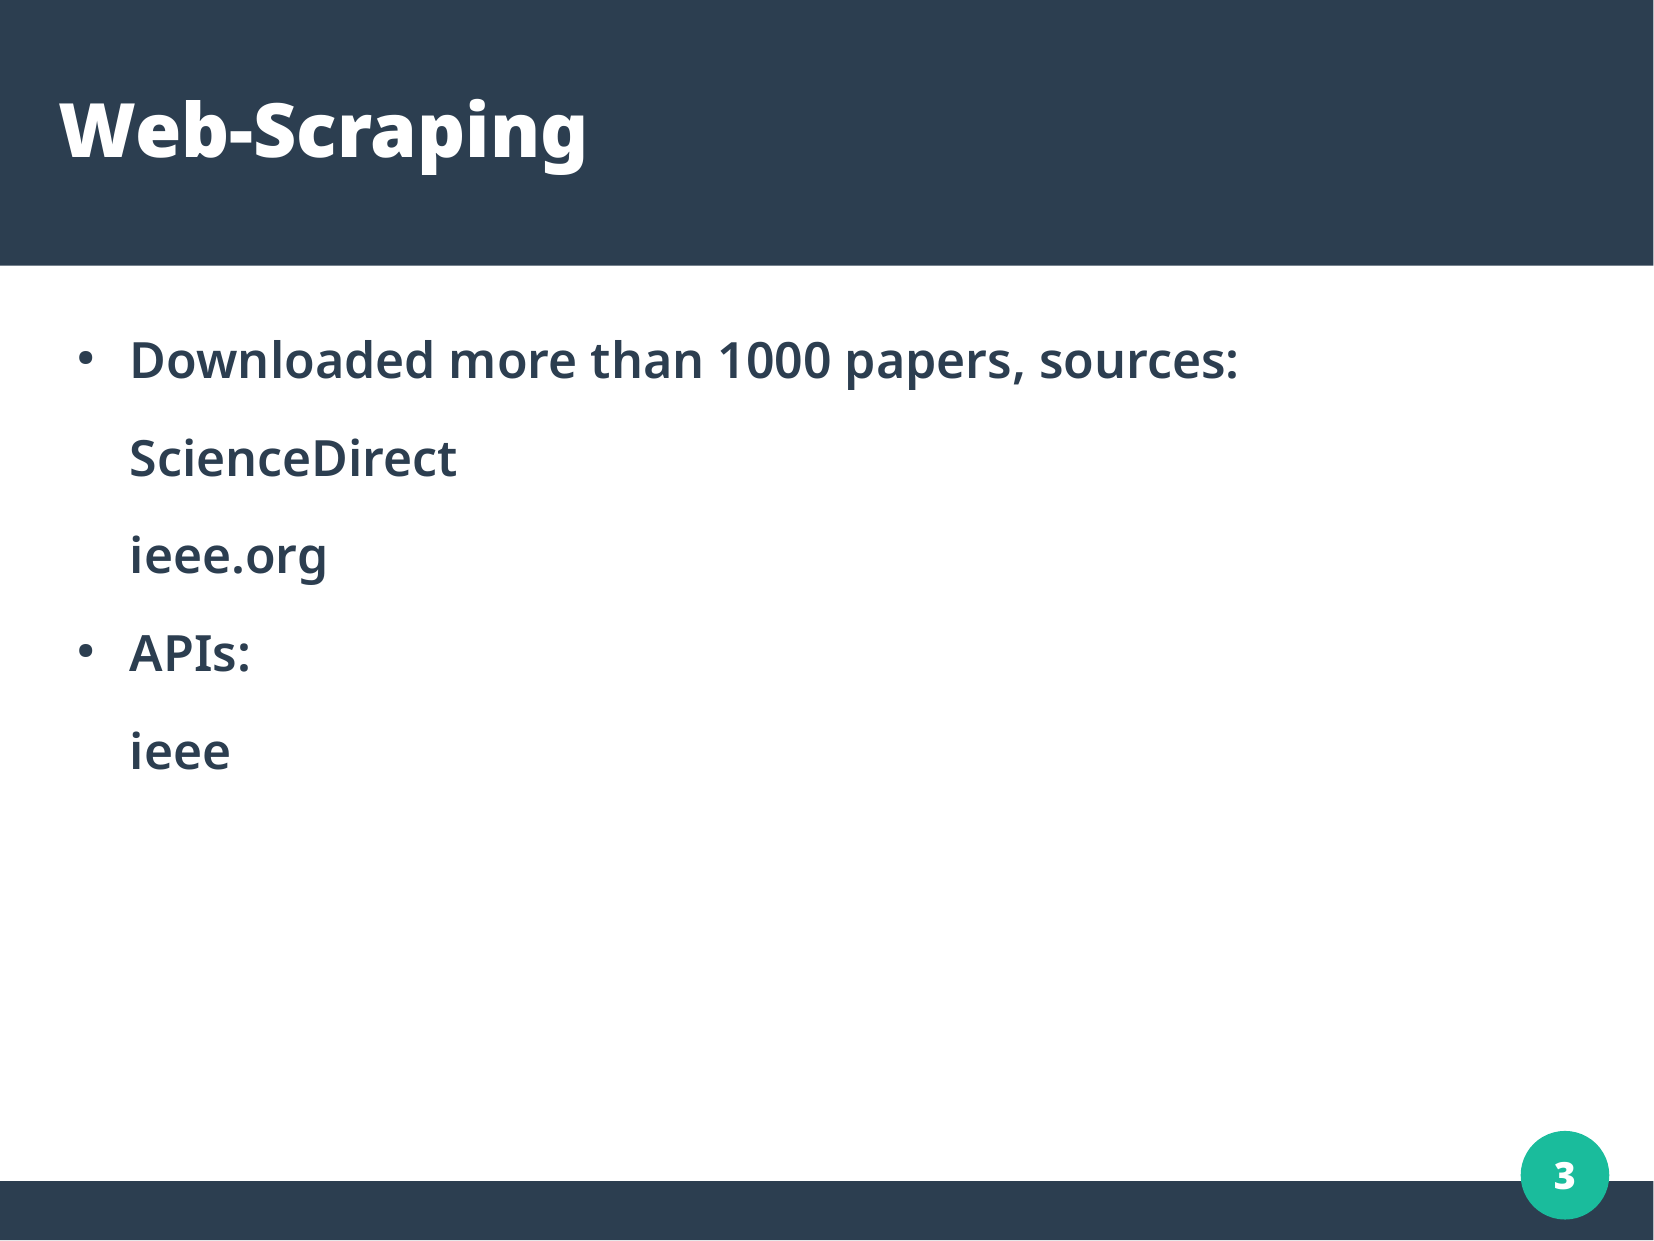

# Web-Scraping
Downloaded more than 1000 papers, sources:
ScienceDirect
ieee.org
APIs:
ieee
3